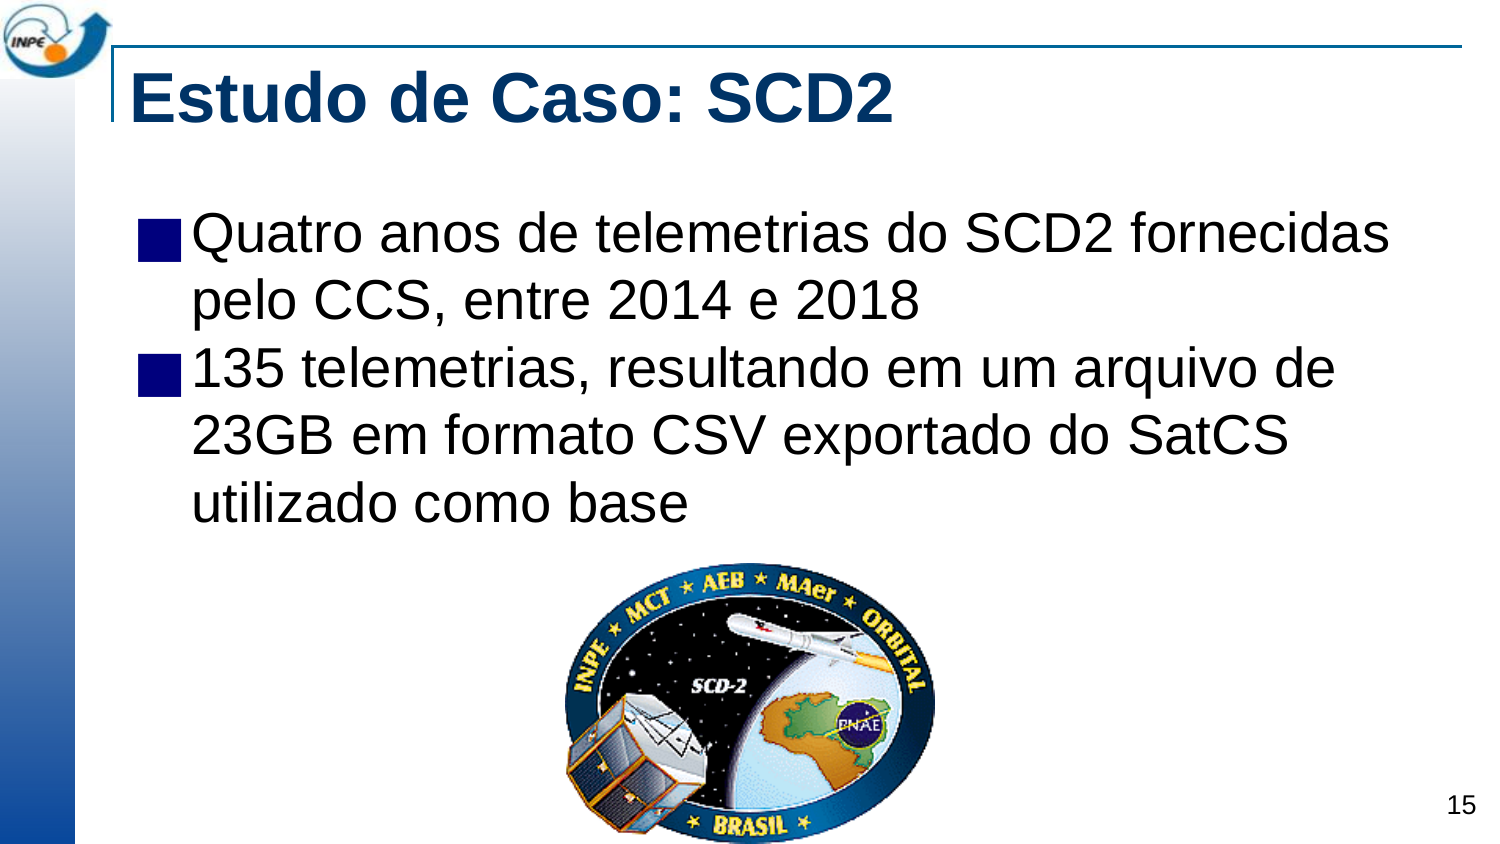

# Estudo de Caso: SCD2
Quatro anos de telemetrias do SCD2 fornecidas pelo CCS, entre 2014 e 2018
135 telemetrias, resultando em um arquivo de 23GB em formato CSV exportado do SatCS utilizado como base